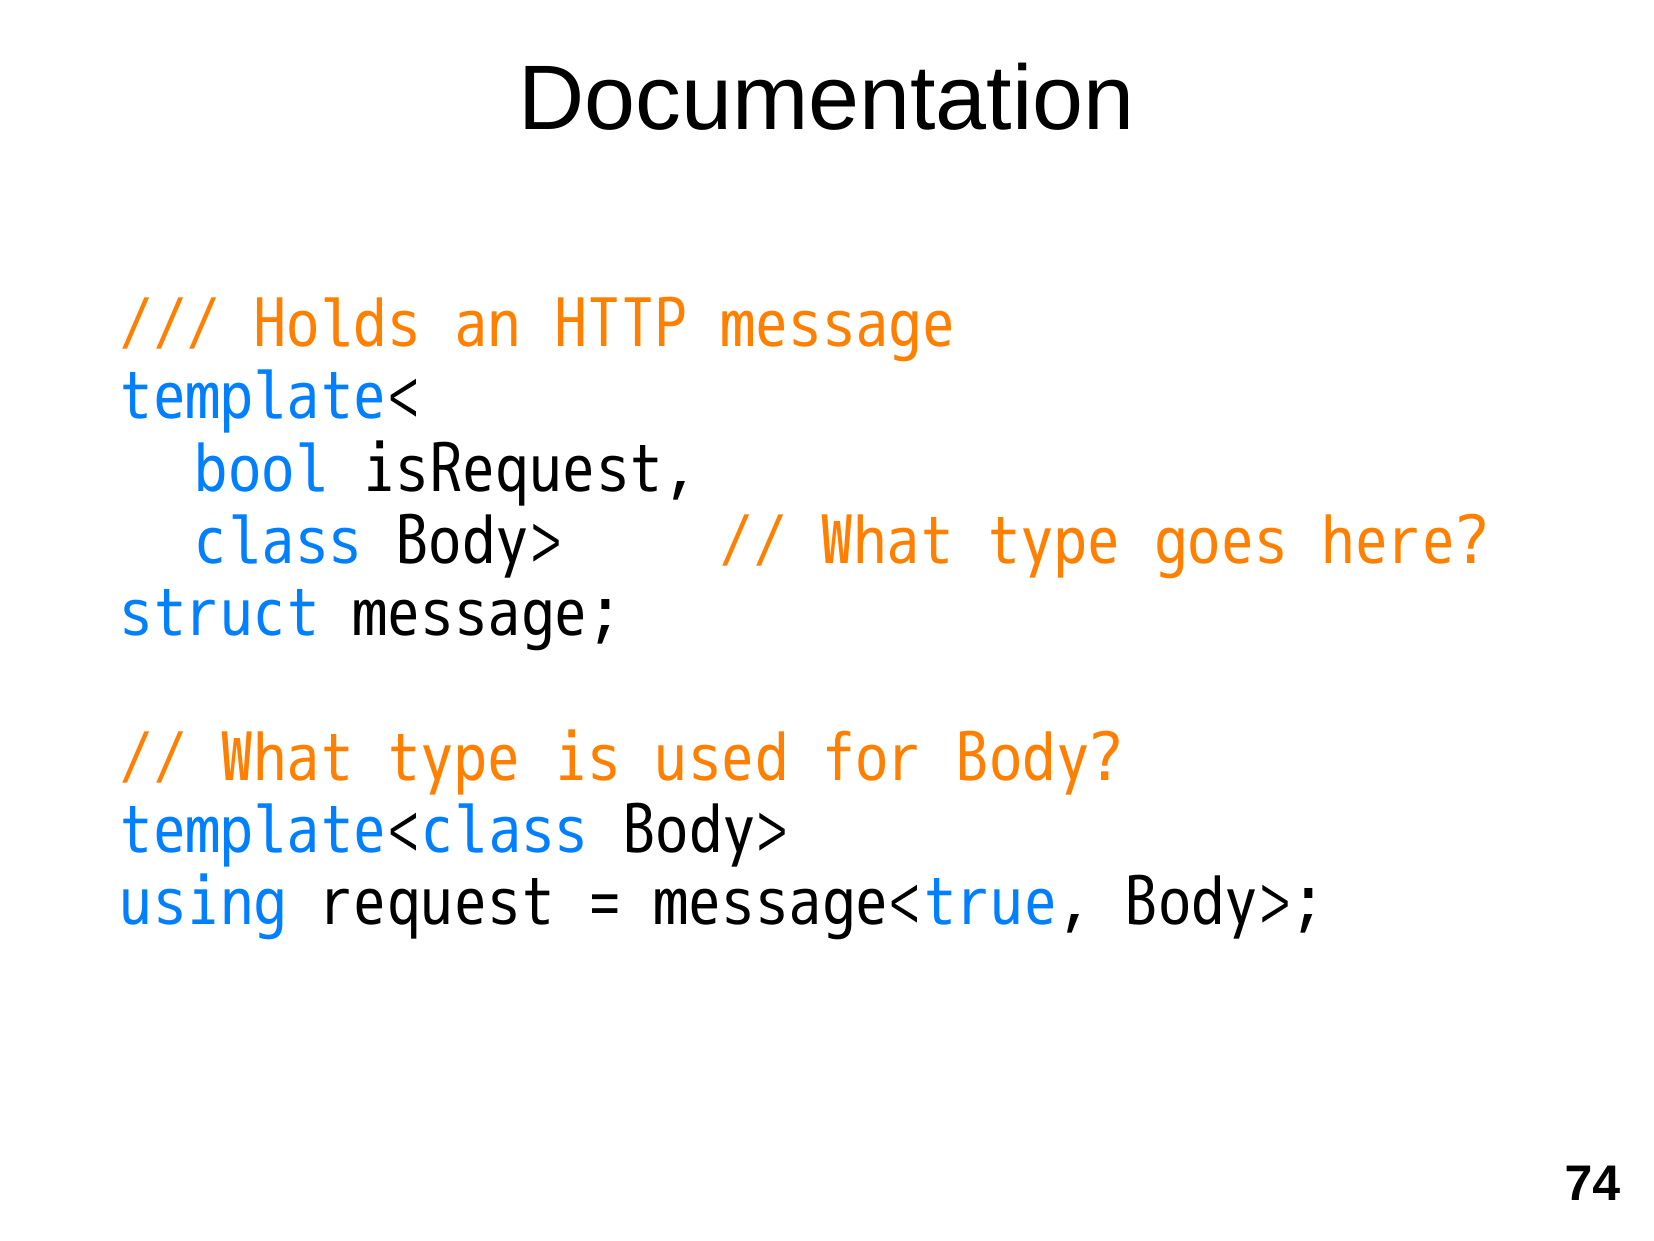

# Documentation
/// Holds an HTTP message
template<
	bool isRequest,
	class Body>			// What type goes here?
struct message;
// What type is used for Body?
template<class Body>
using request = message<true, Body>;
74